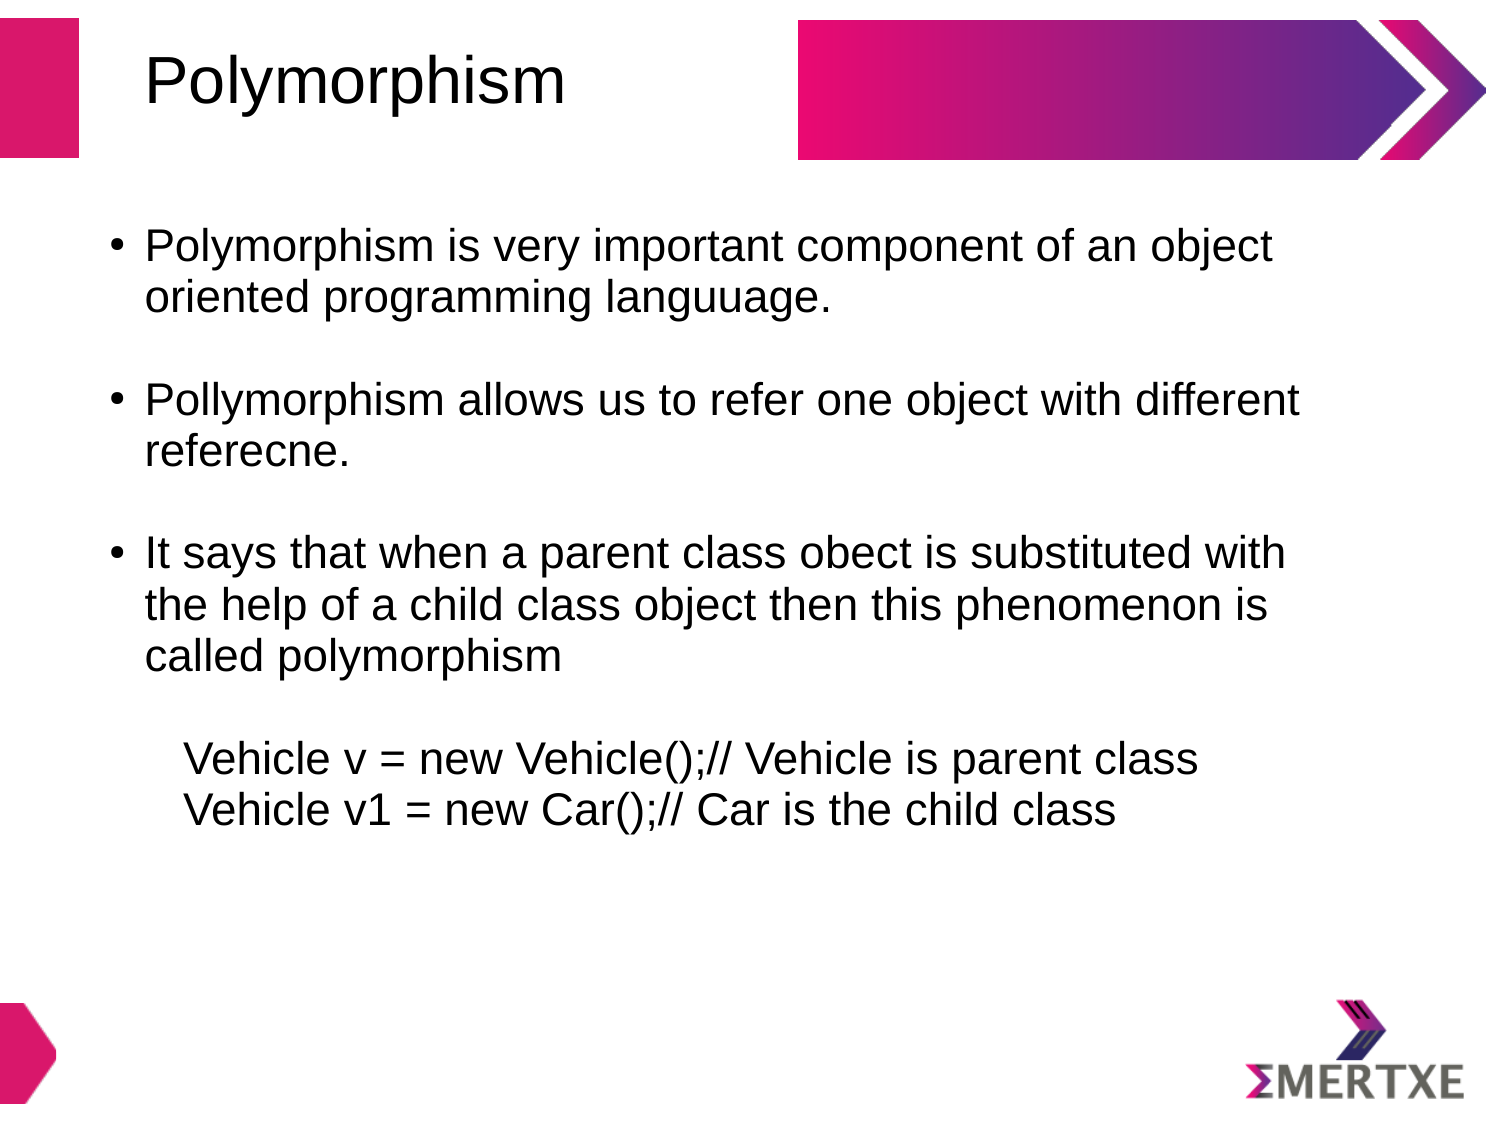

Polymorphism
Polymorphism is very important component of an object oriented programming languuage.
Pollymorphism allows us to refer one object with different referecne.
It says that when a parent class obect is substituted with the help of a child class object then this phenomenon is called polymorphism
	Vehicle v = new Vehicle();// Vehicle is parent class
	Vehicle v1 = new Car();// Car is the child class